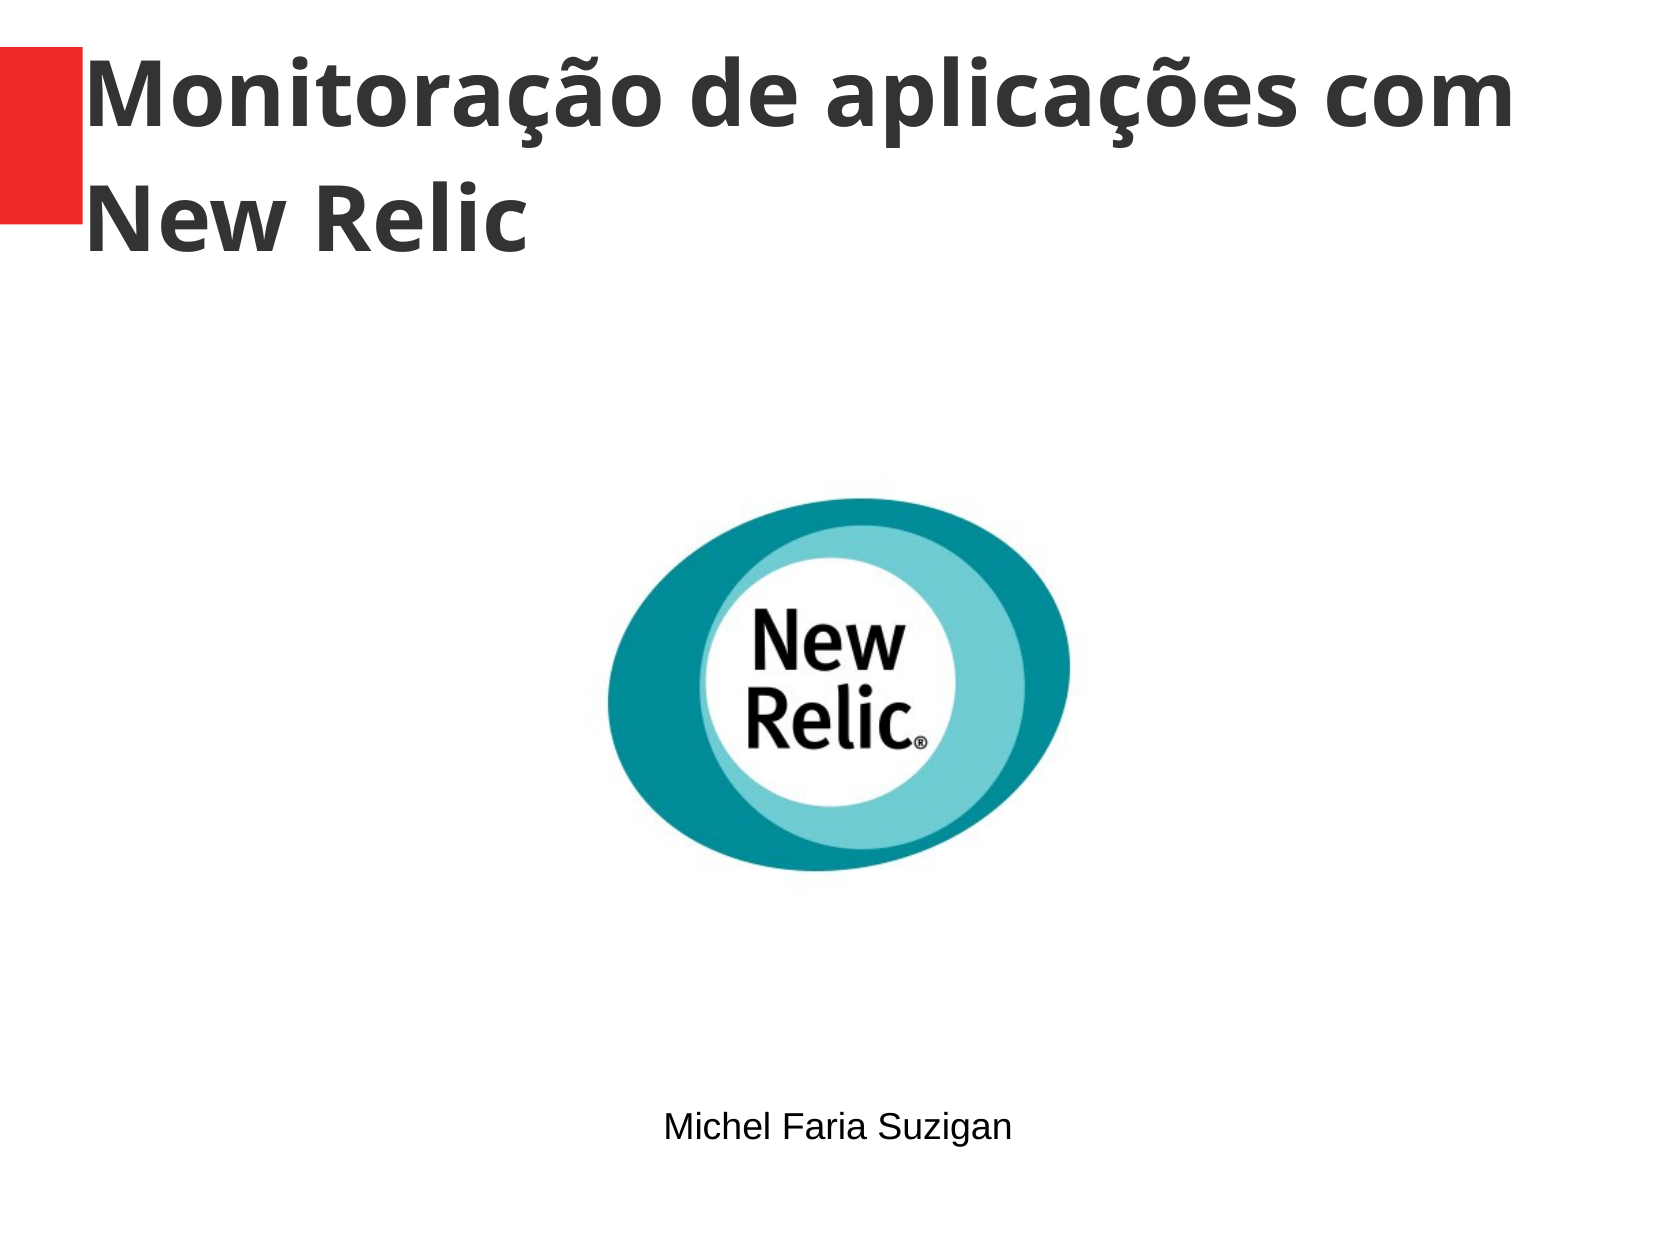

# Monitoração de aplicações com New Relic
Michel Faria Suzigan